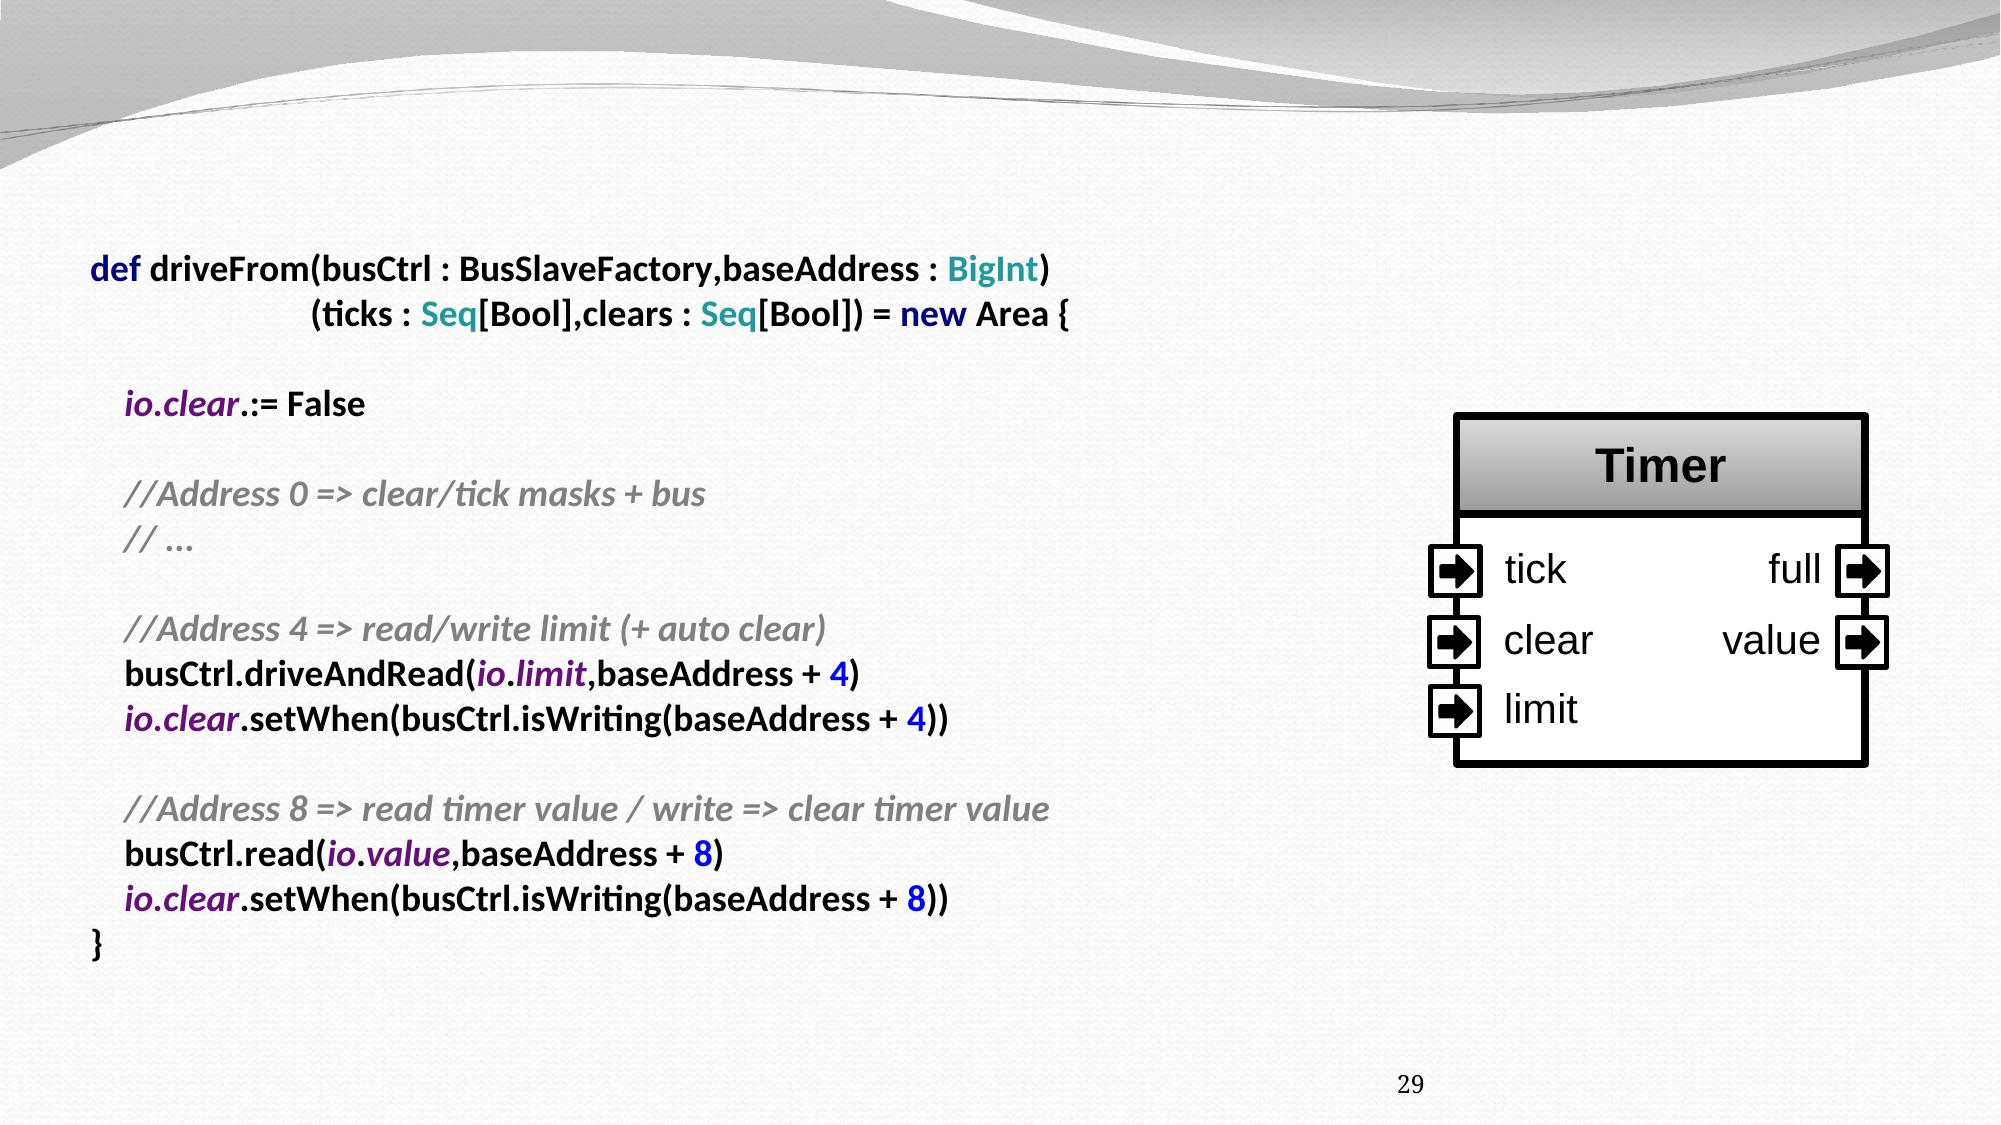

def driveFrom(busCtrl : BusSlaveFactory,baseAddress : BigInt)
 (ticks : Seq[Bool],clears : Seq[Bool]) = new Area {
 io.clear.:= False
 //Address 0 => clear/tick masks + bus
 // ...
 //Address 4 => read/write limit (+ auto clear)
 busCtrl.driveAndRead(io.limit,baseAddress + 4)
 io.clear.setWhen(busCtrl.isWriting(baseAddress + 4))
 //Address 8 => read timer value / write => clear timer value
 busCtrl.read(io.value,baseAddress + 8)
 io.clear.setWhen(busCtrl.isWriting(baseAddress + 8))
}